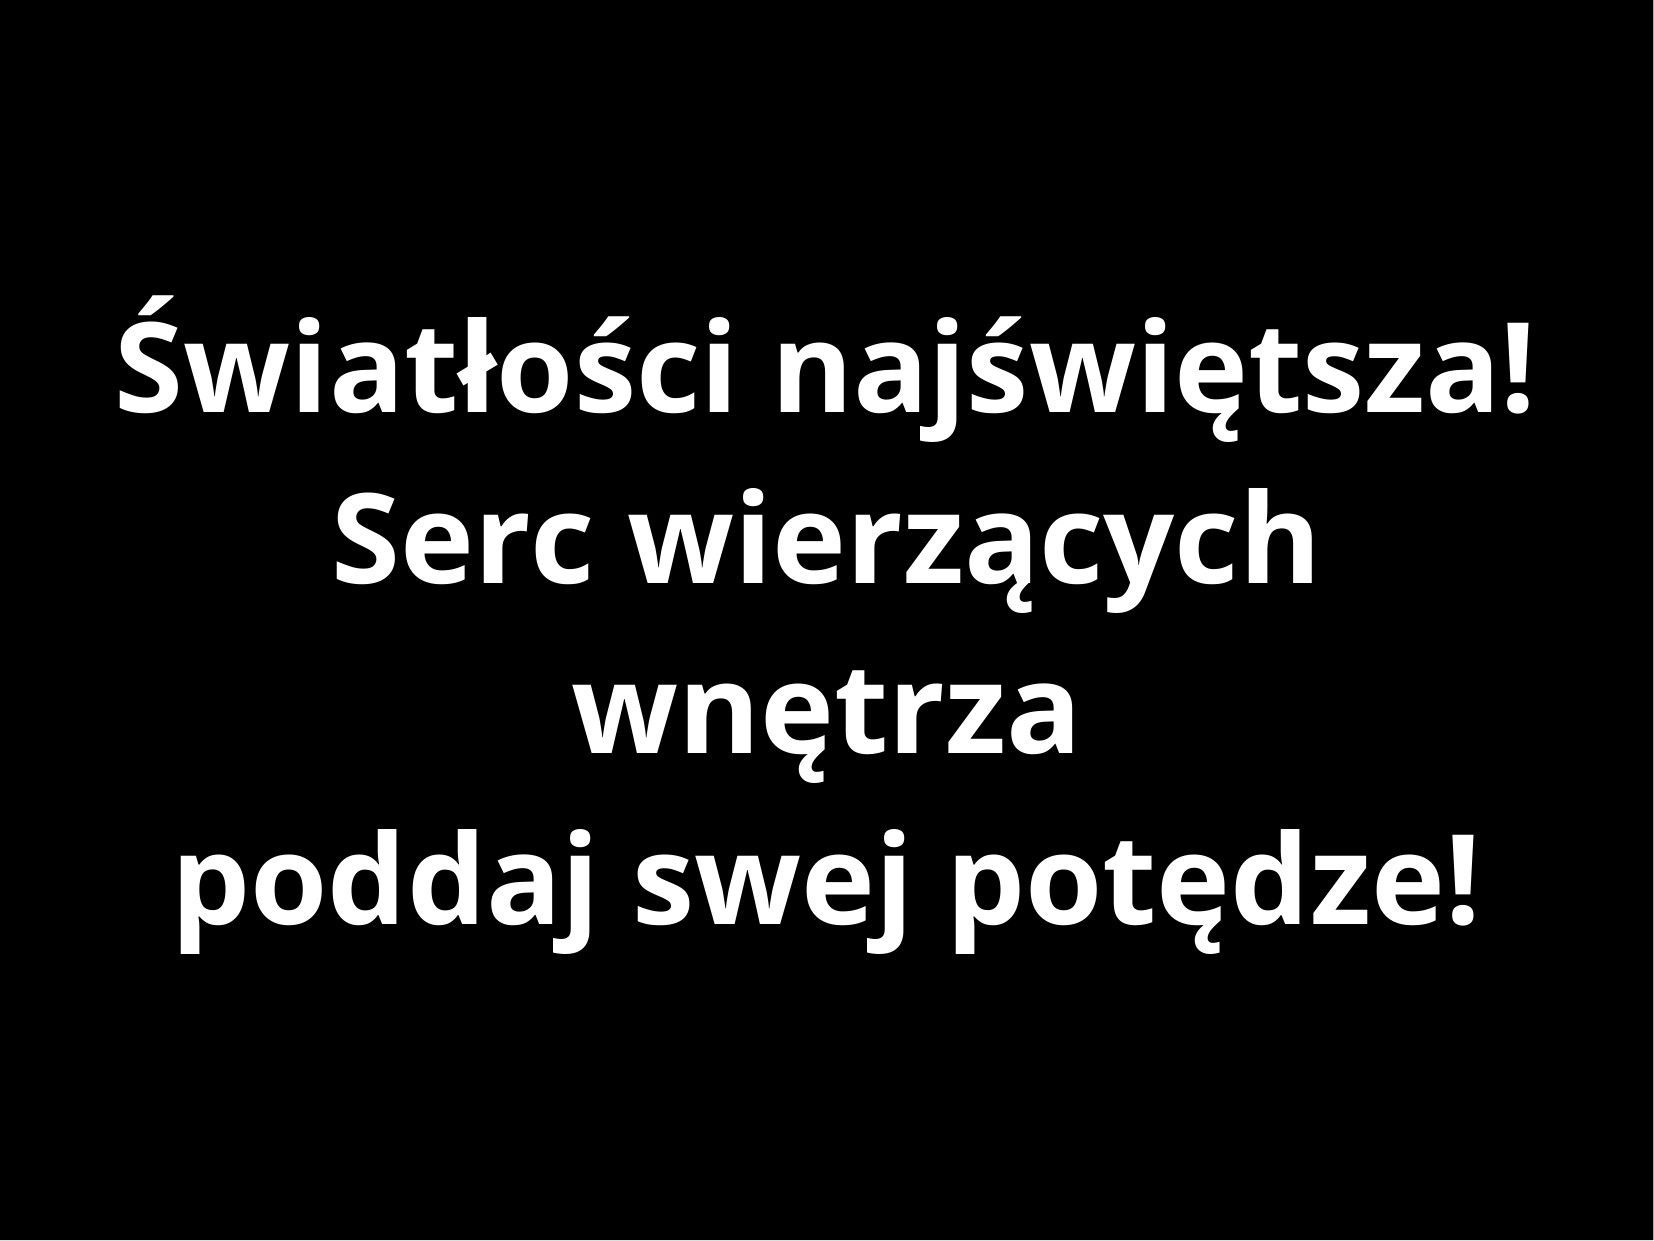

# Światłości najświętsza! Serc wierzących wnętrza poddaj swej potędze!